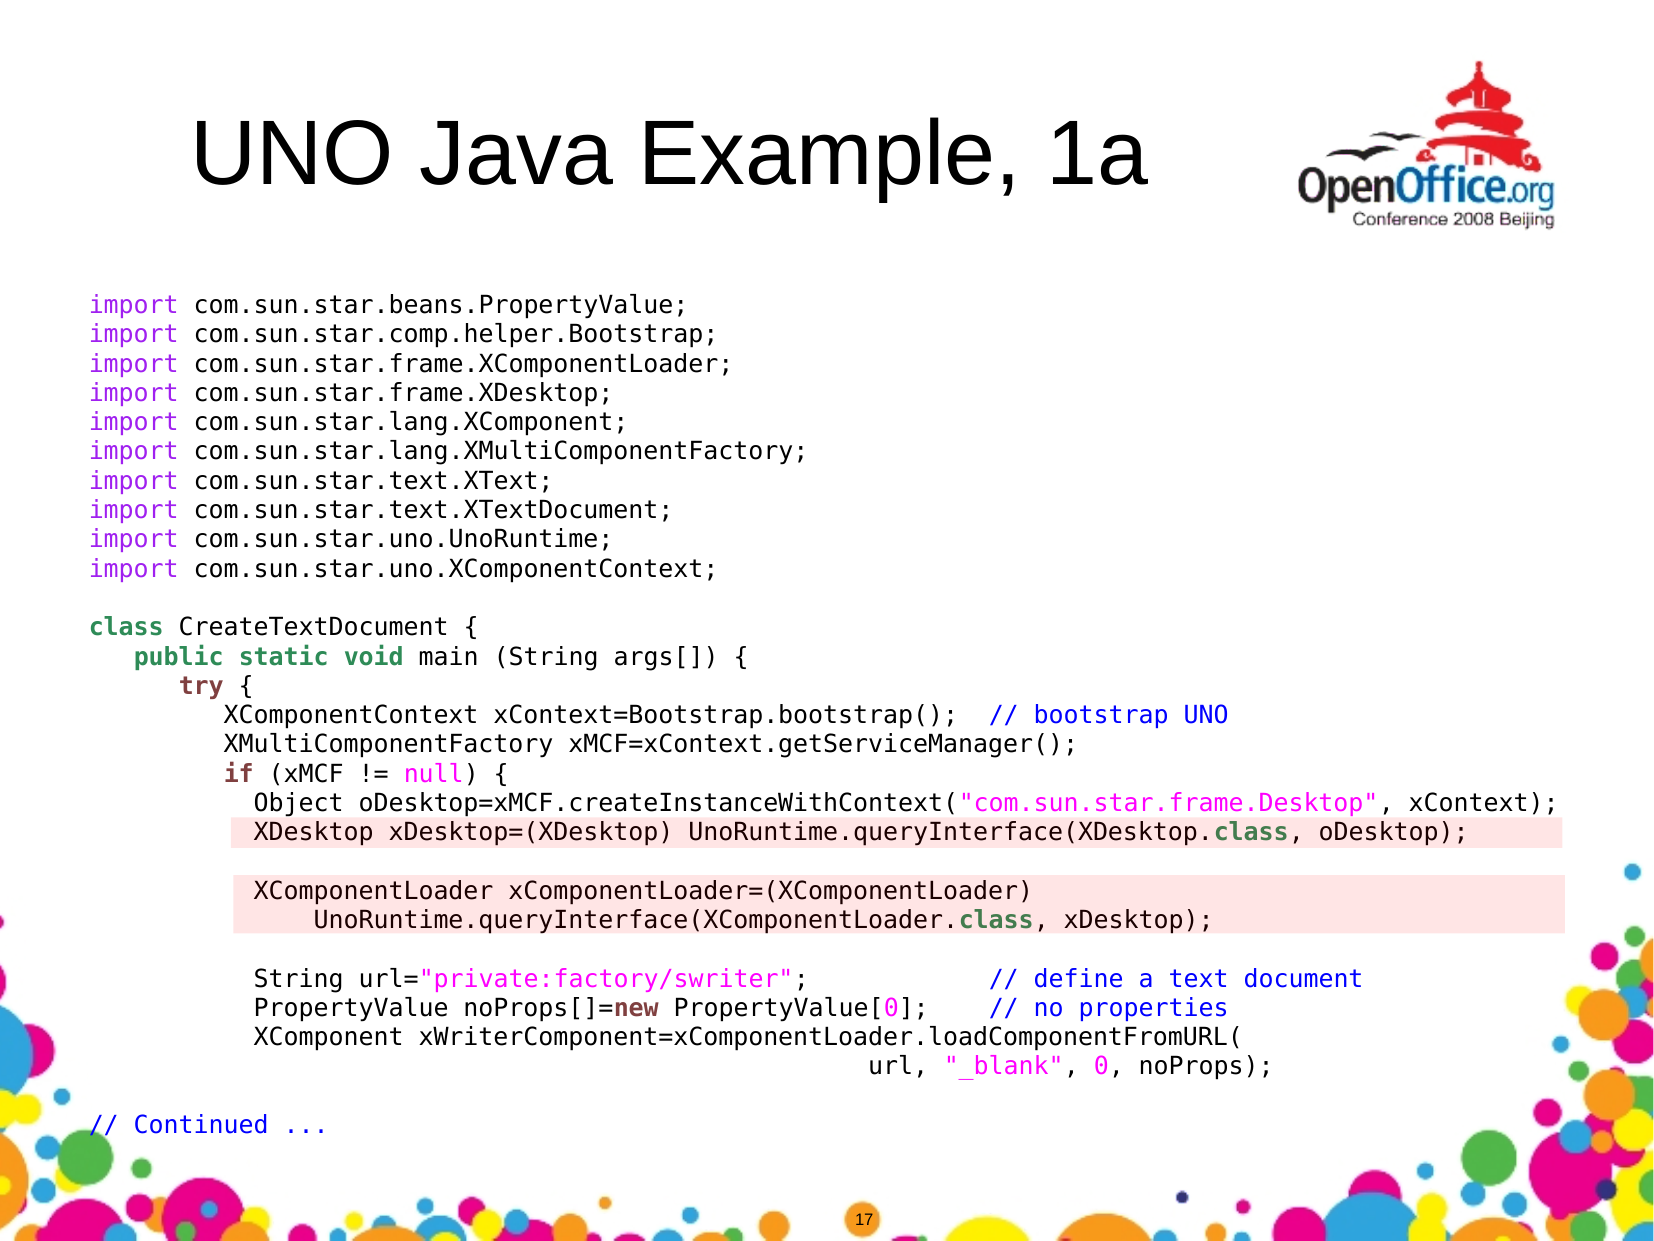

# UNO Java Example, 1a
import com.sun.star.beans.PropertyValue;
import com.sun.star.comp.helper.Bootstrap;
import com.sun.star.frame.XComponentLoader;
import com.sun.star.frame.XDesktop;
import com.sun.star.lang.XComponent;
import com.sun.star.lang.XMultiComponentFactory;
import com.sun.star.text.XText;
import com.sun.star.text.XTextDocument;
import com.sun.star.uno.UnoRuntime;
import com.sun.star.uno.XComponentContext;
class CreateTextDocument {
 public static void main (String args[]) {
 try {
 XComponentContext xContext=Bootstrap.bootstrap(); // bootstrap UNO
 XMultiComponentFactory xMCF=xContext.getServiceManager();
 if (xMCF != null) {
 Object oDesktop=xMCF.createInstanceWithContext("com.sun.star.frame.Desktop", xContext);
 XDesktop xDesktop=(XDesktop) UnoRuntime.queryInterface(XDesktop.class, oDesktop);
 XComponentLoader xComponentLoader=(XComponentLoader)
 UnoRuntime.queryInterface(XComponentLoader.class, xDesktop);
 String url="private:factory/swriter"; // define a text document
 PropertyValue noProps[]=new PropertyValue[0]; // no properties
 XComponent xWriterComponent=xComponentLoader.loadComponentFromURL(
 url, "_blank", 0, noProps);
// Continued ...
17